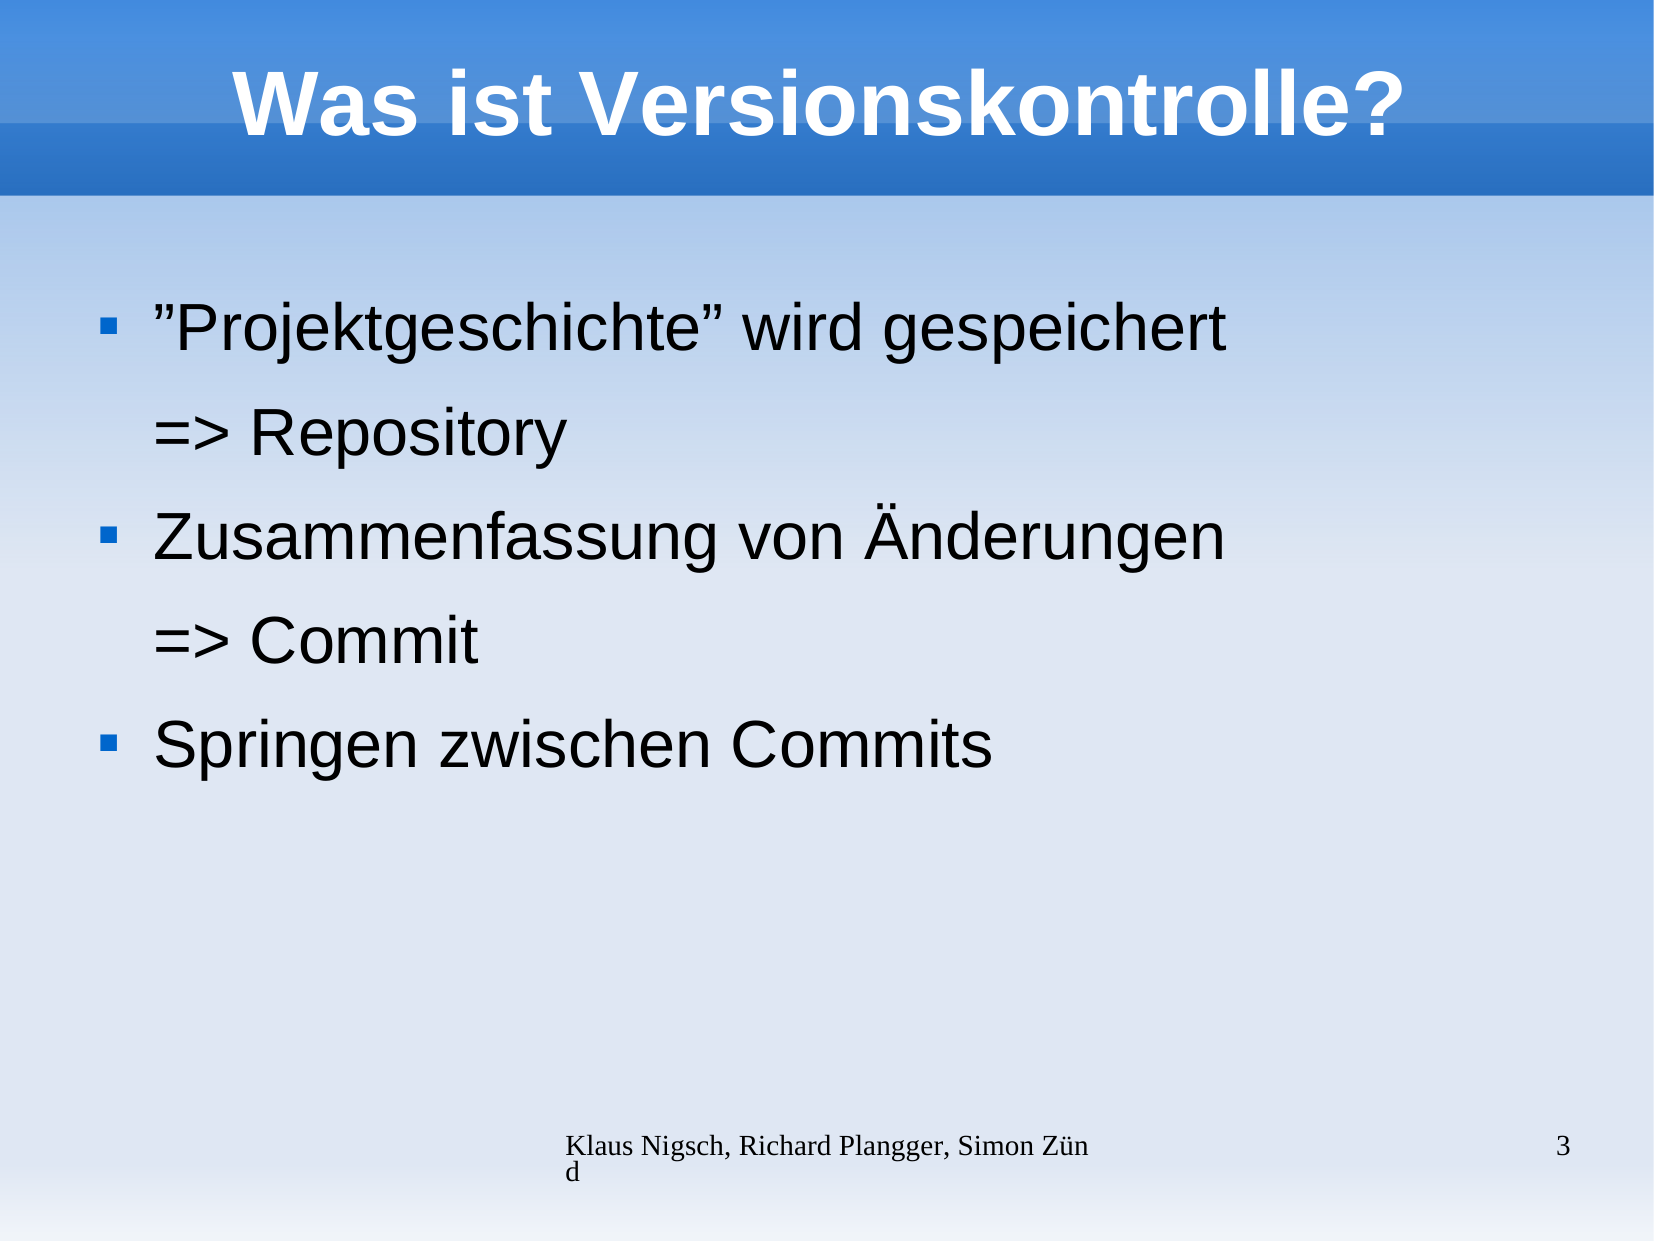

# Was ist Versionskontrolle?
”Projektgeschichte” wird gespeichert
=> Repository
Zusammenfassung von Änderungen
=> Commit
Springen zwischen Commits
Klaus Nigsch, Richard Plangger, Simon Zünd
3